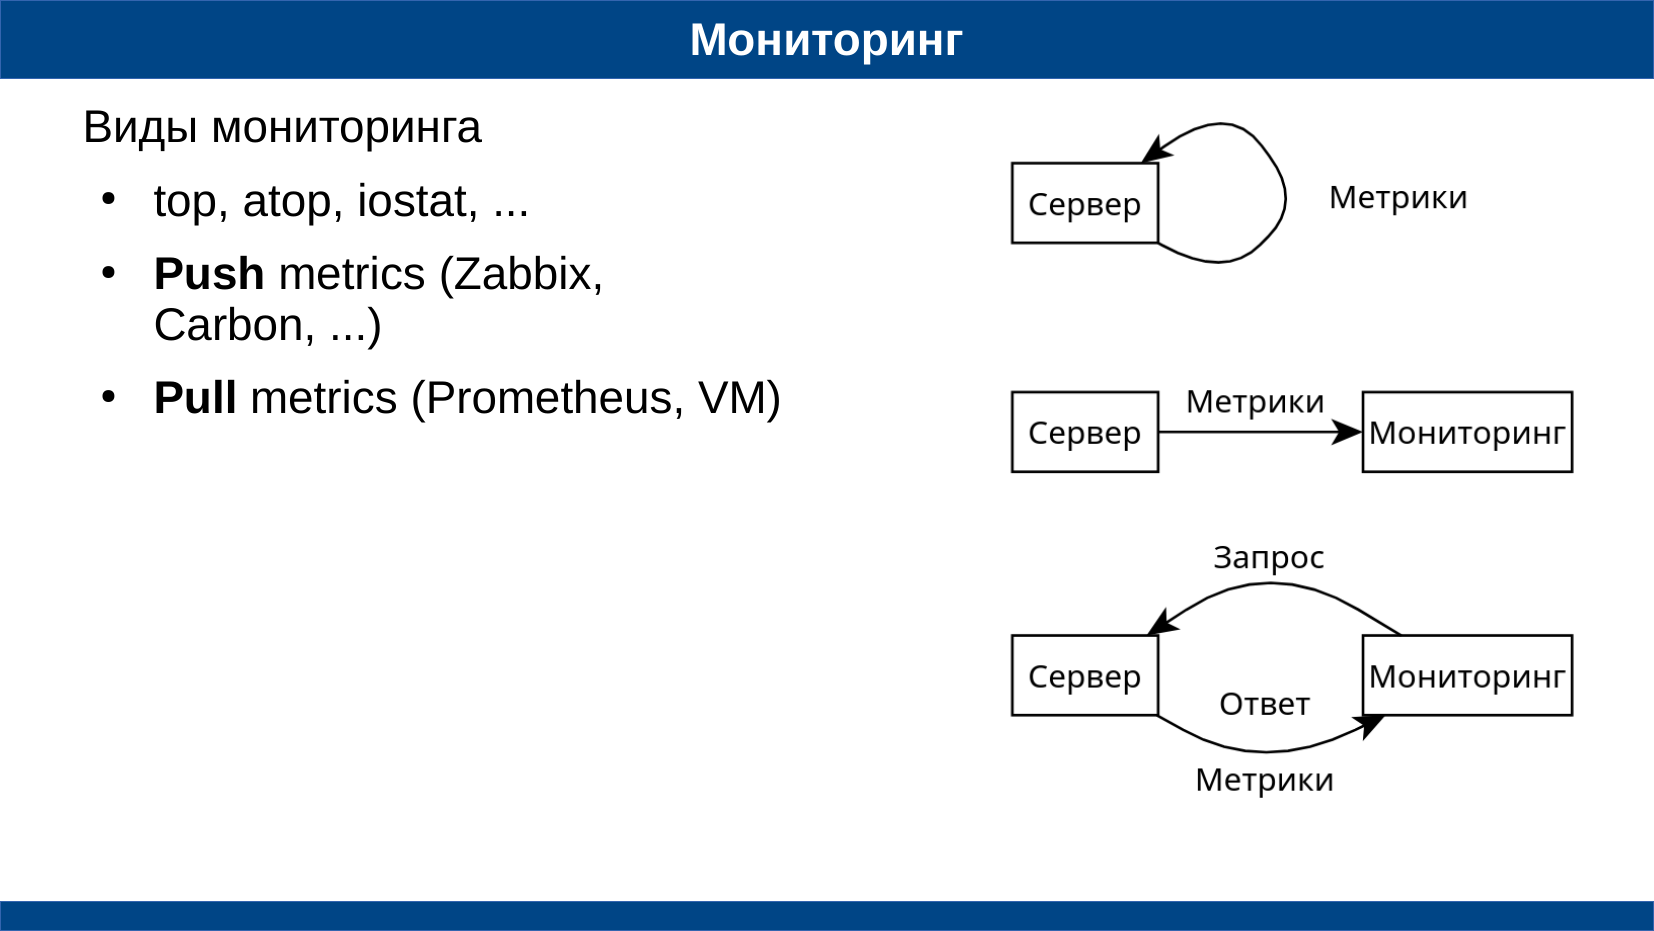

# Мониторинг
Виды мониторинга
top, atop, iostat, ...
Push metrics (Zabbix, Carbon, ...)
Pull metrics (Prometheus, VM)